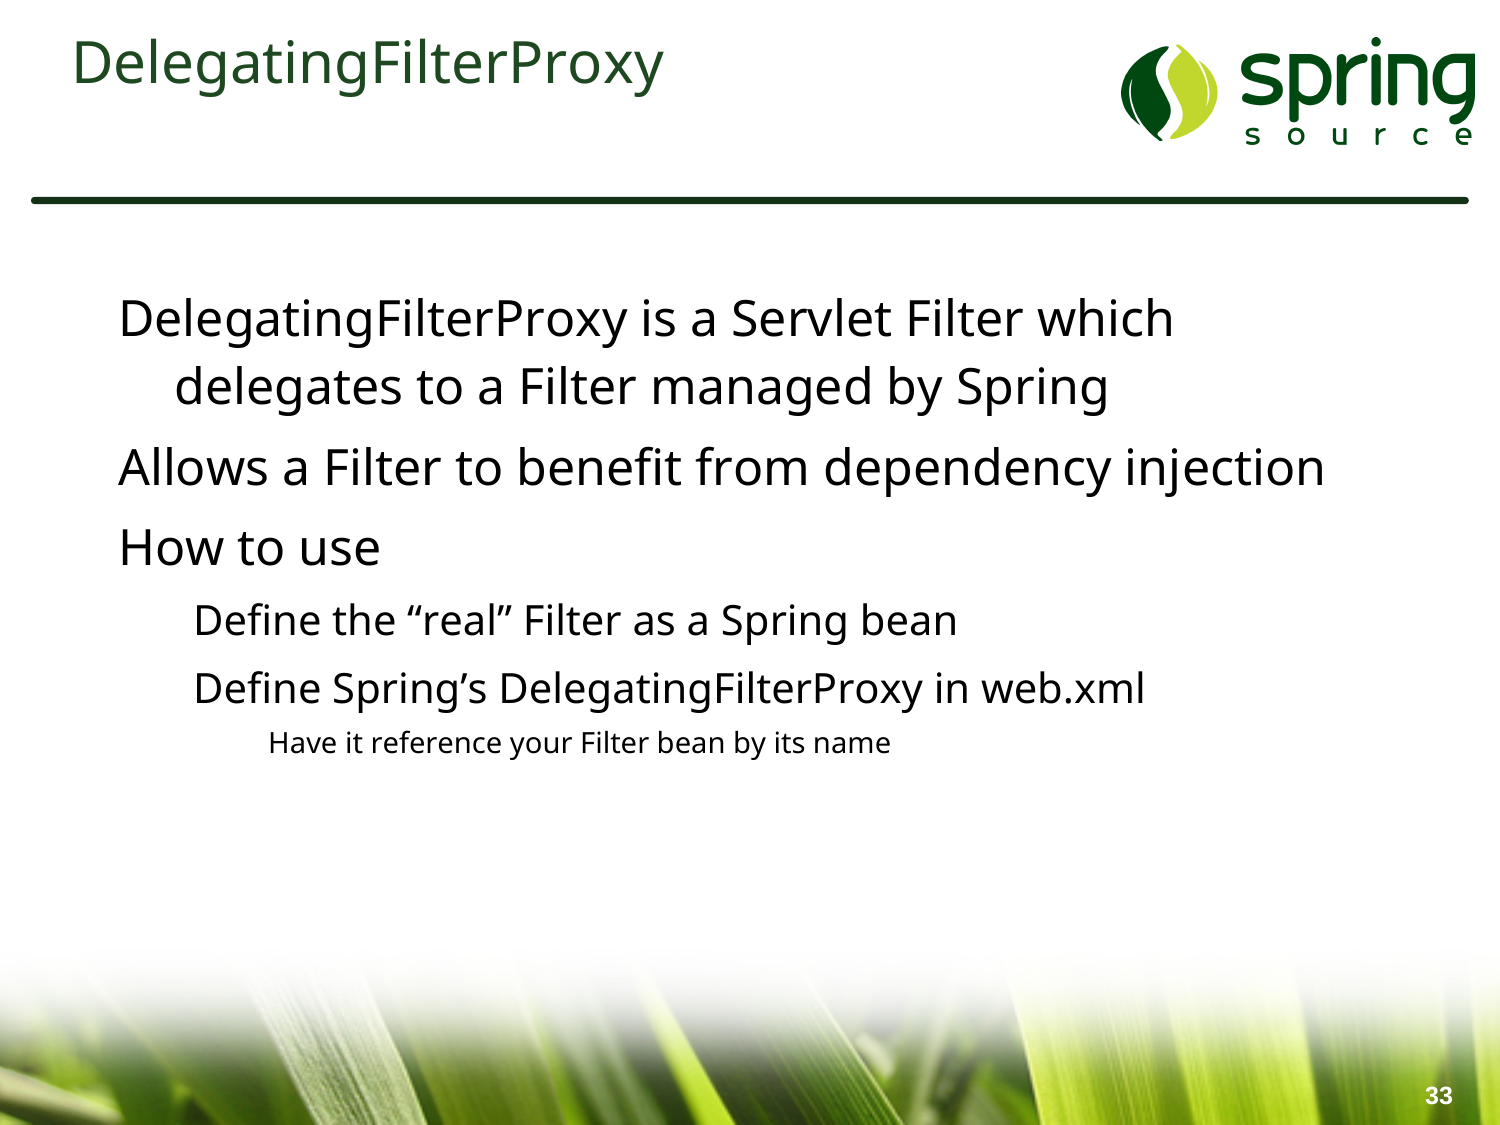

# DelegatingFilterProxy
DelegatingFilterProxy is a Servlet Filter which delegates to a Filter managed by Spring
Allows a Filter to benefit from dependency injection
How to use
Define the “real” Filter as a Spring bean
Define Spring’s DelegatingFilterProxy in web.xml
Have it reference your Filter bean by its name